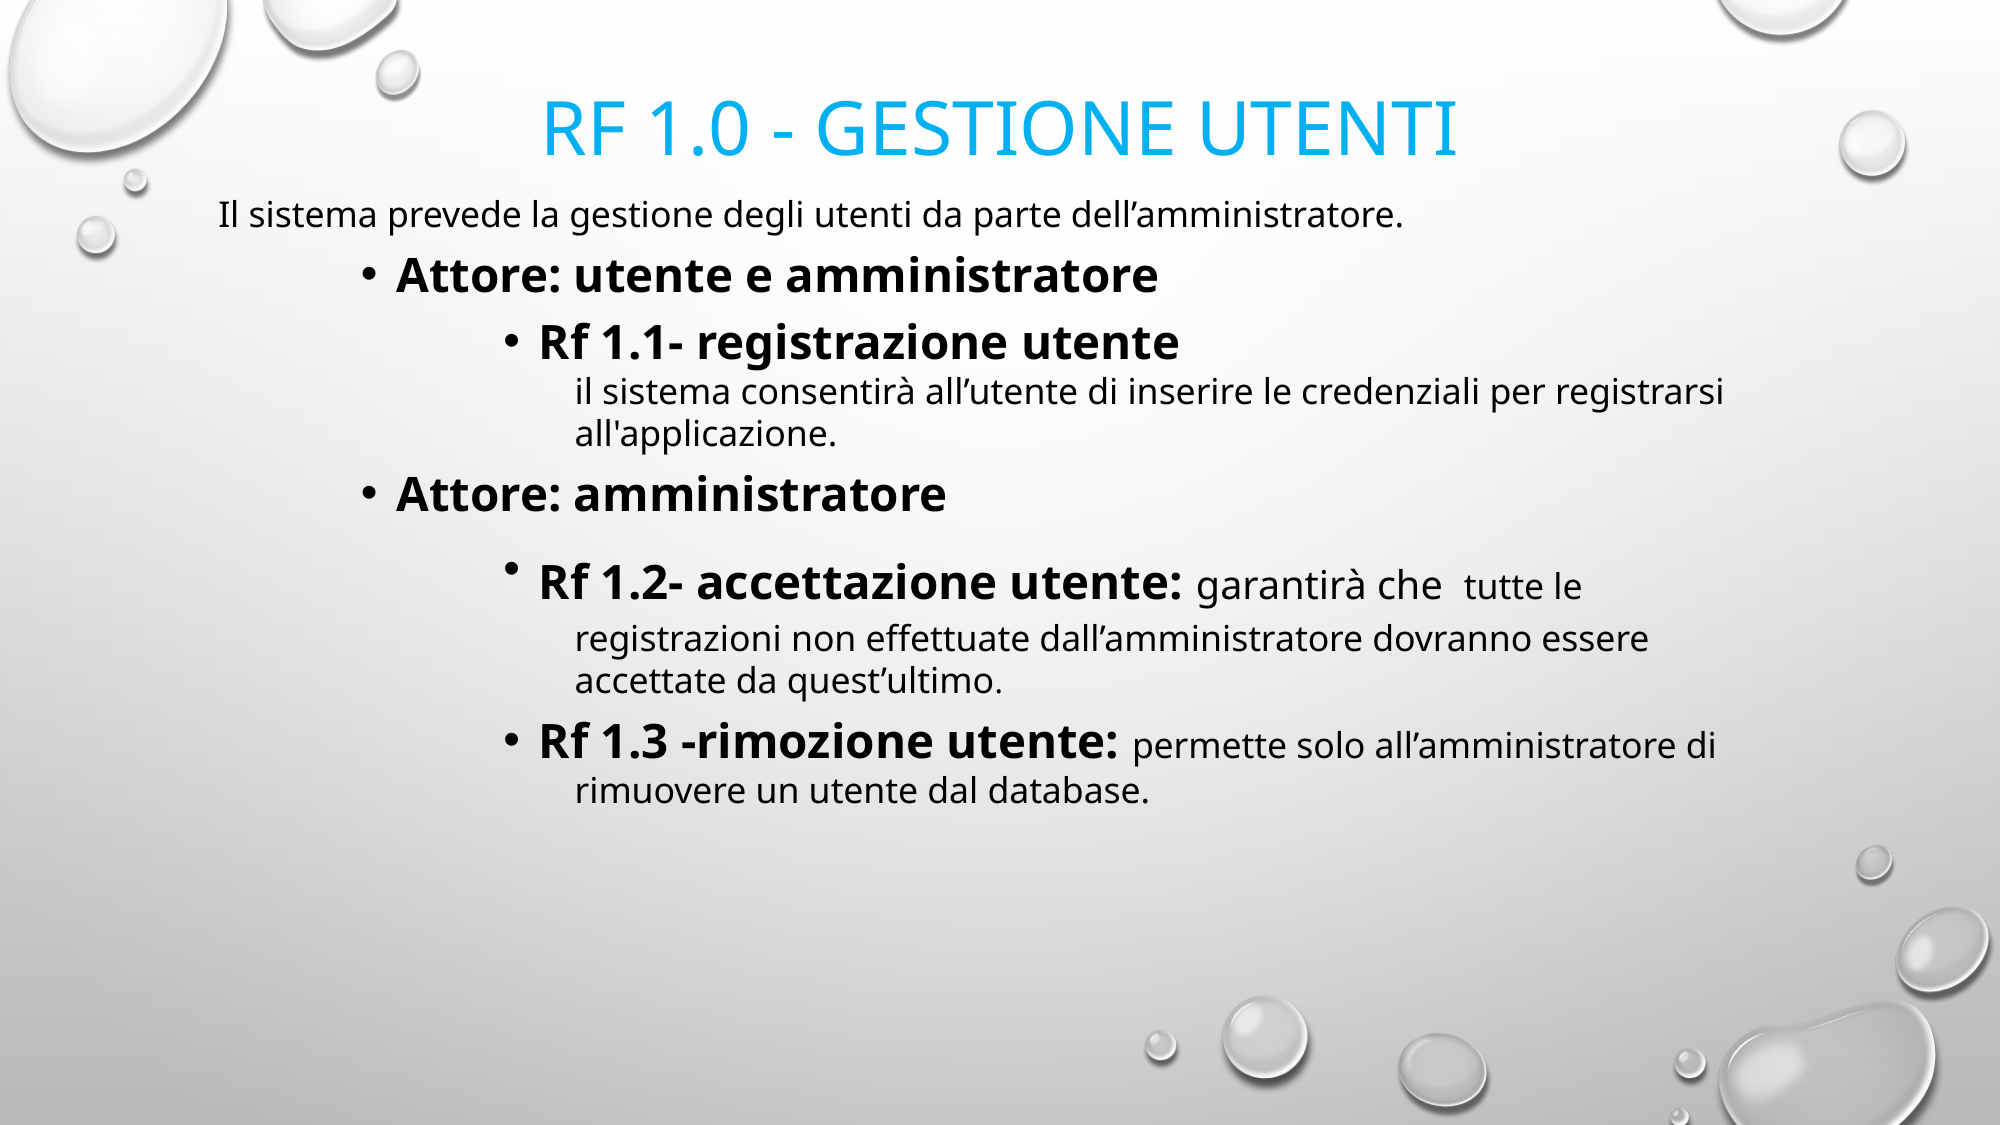

# RF 1.0 - Gestione Utenti
Il sistema prevede la gestione degli utenti da parte dell’amministratore.
Attore: utente e amministratore
Rf 1.1- registrazione utente
il sistema consentirà all’utente di inserire le credenziali per registrarsi all'applicazione.
Attore: amministratore
Rf 1.2- accettazione utente: garantirà che tutte le registrazioni non effettuate dall’amministratore dovranno essere accettate da quest’ultimo.
Rf 1.3 -rimozione utente: permette solo all’amministratore di rimuovere un utente dal database.